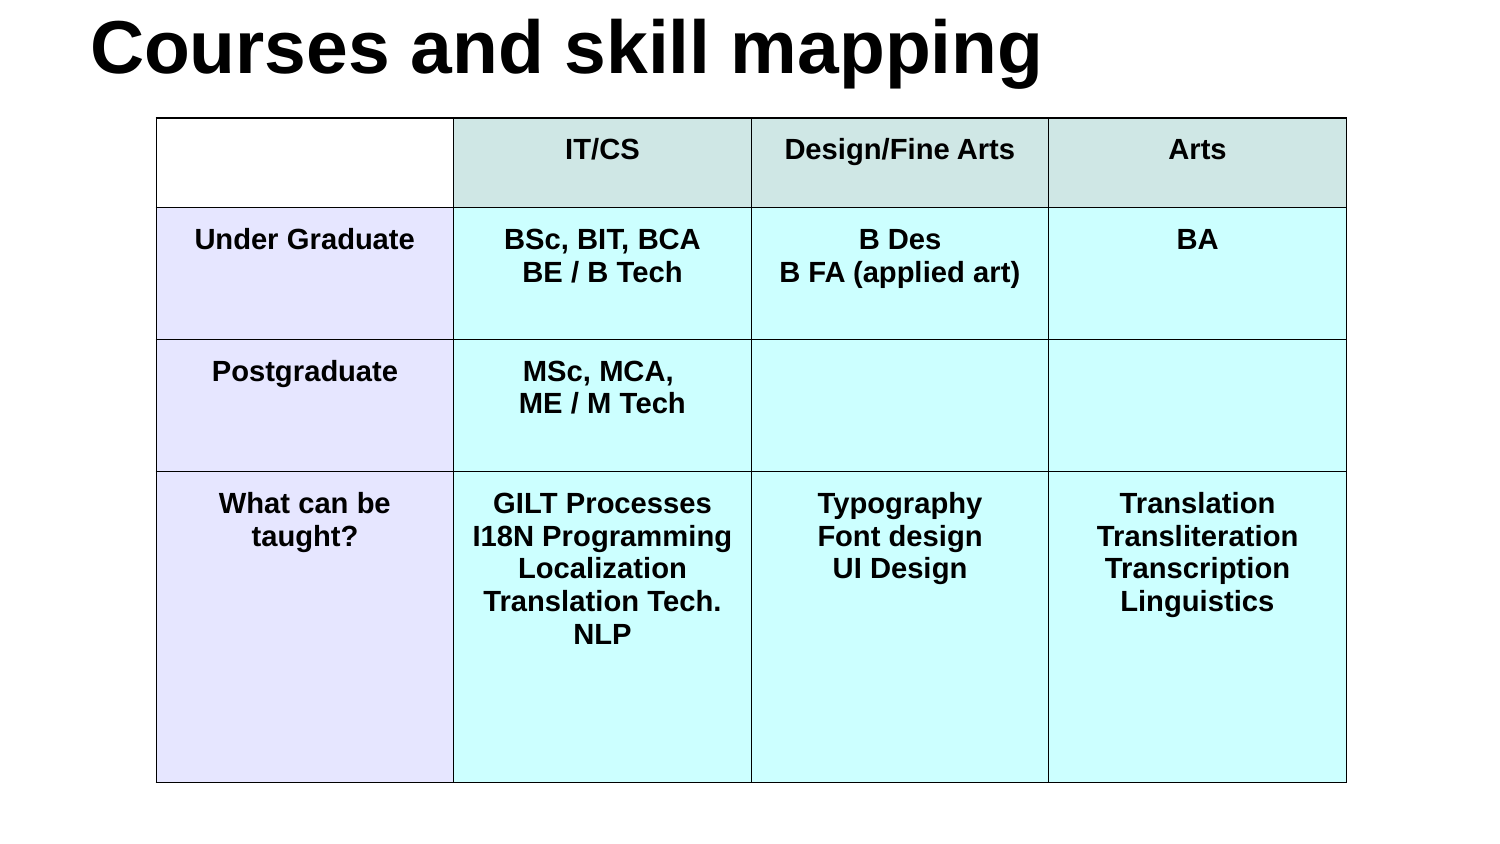

# Courses and skill mapping
| | IT/CS | Design/Fine Arts | Arts |
| --- | --- | --- | --- |
| Under Graduate | BSc, BIT, BCA BE / B Tech | B Des B FA (applied art) | BA |
| Postgraduate | MSc, MCA, ME / M Tech | | |
| What can be taught? | GILT Processes I18N Programming Localization Translation Tech. NLP | Typography Font design UI Design | Translation Transliteration Transcription Linguistics |